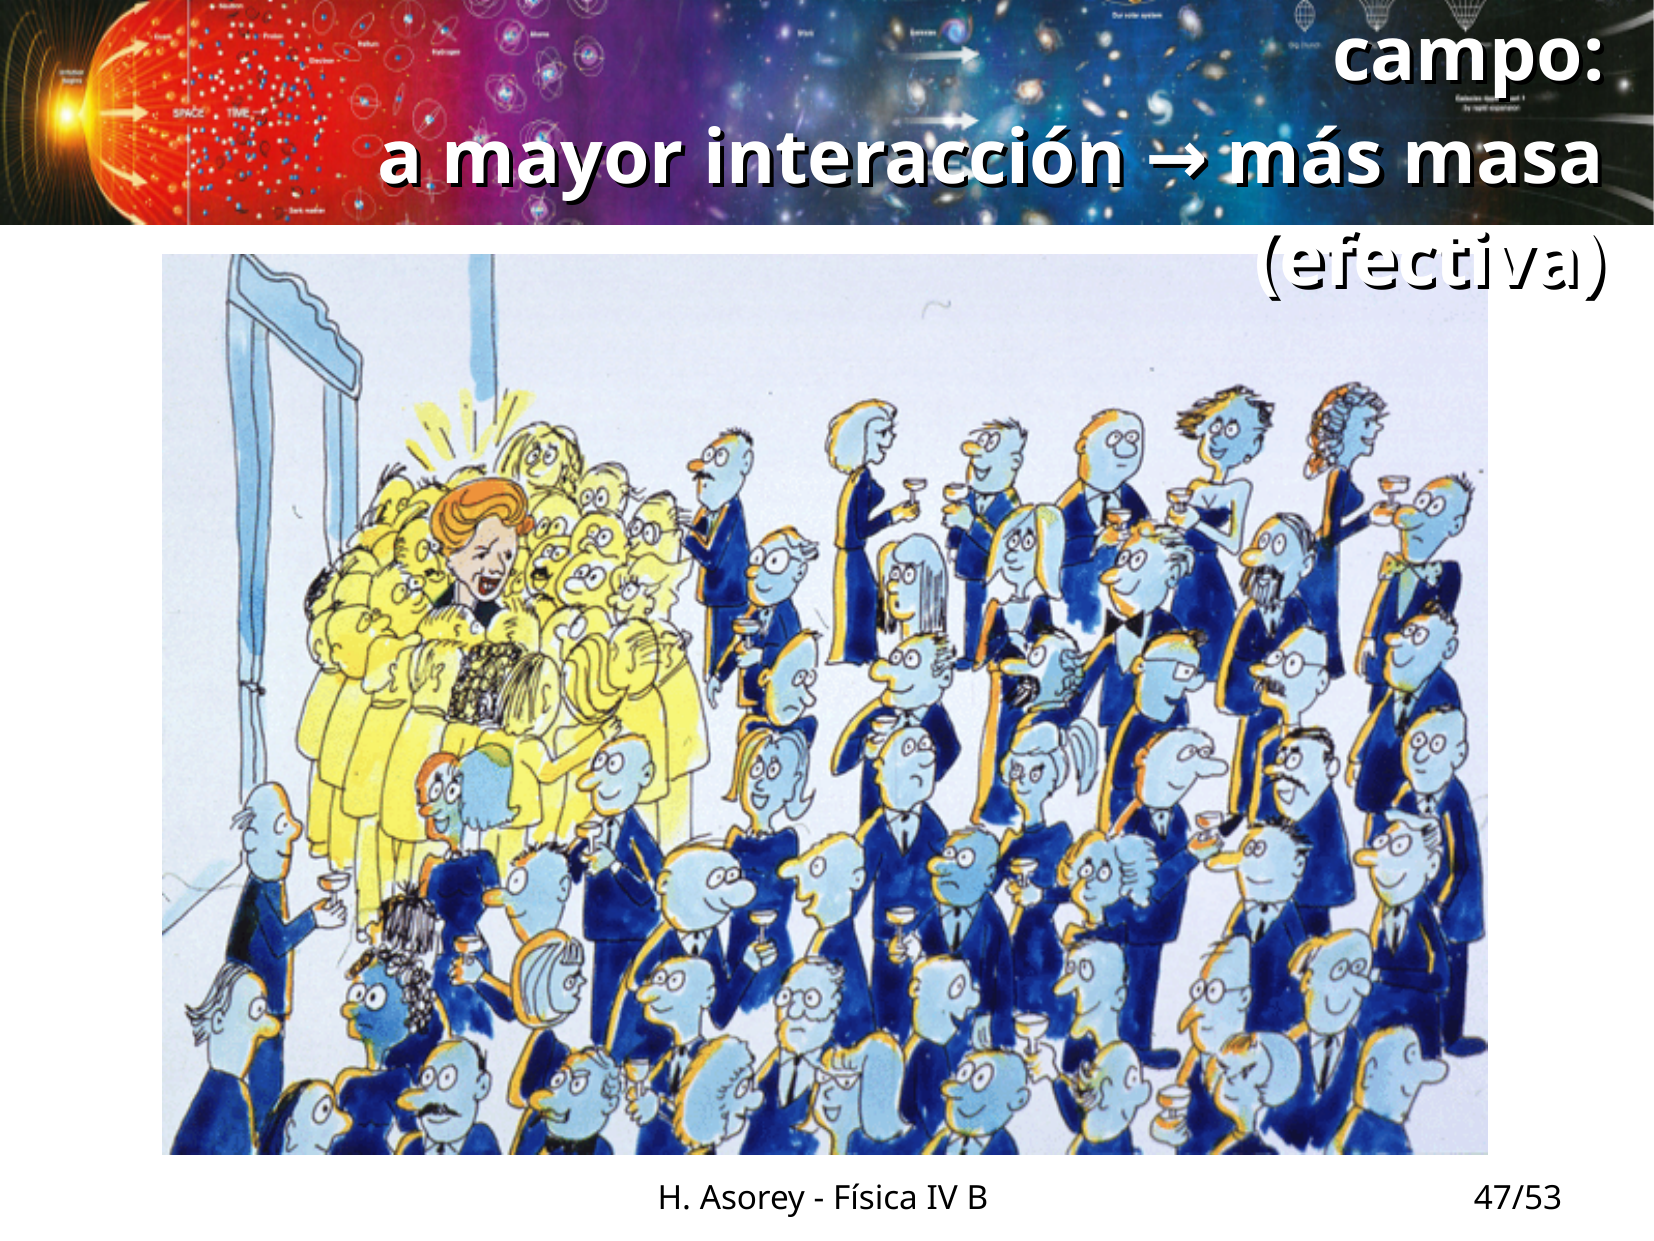

# Las partículas interactúan con ese campo: a mayor interacción → más masa (efectiva)
H. Asorey - Física IV B
47